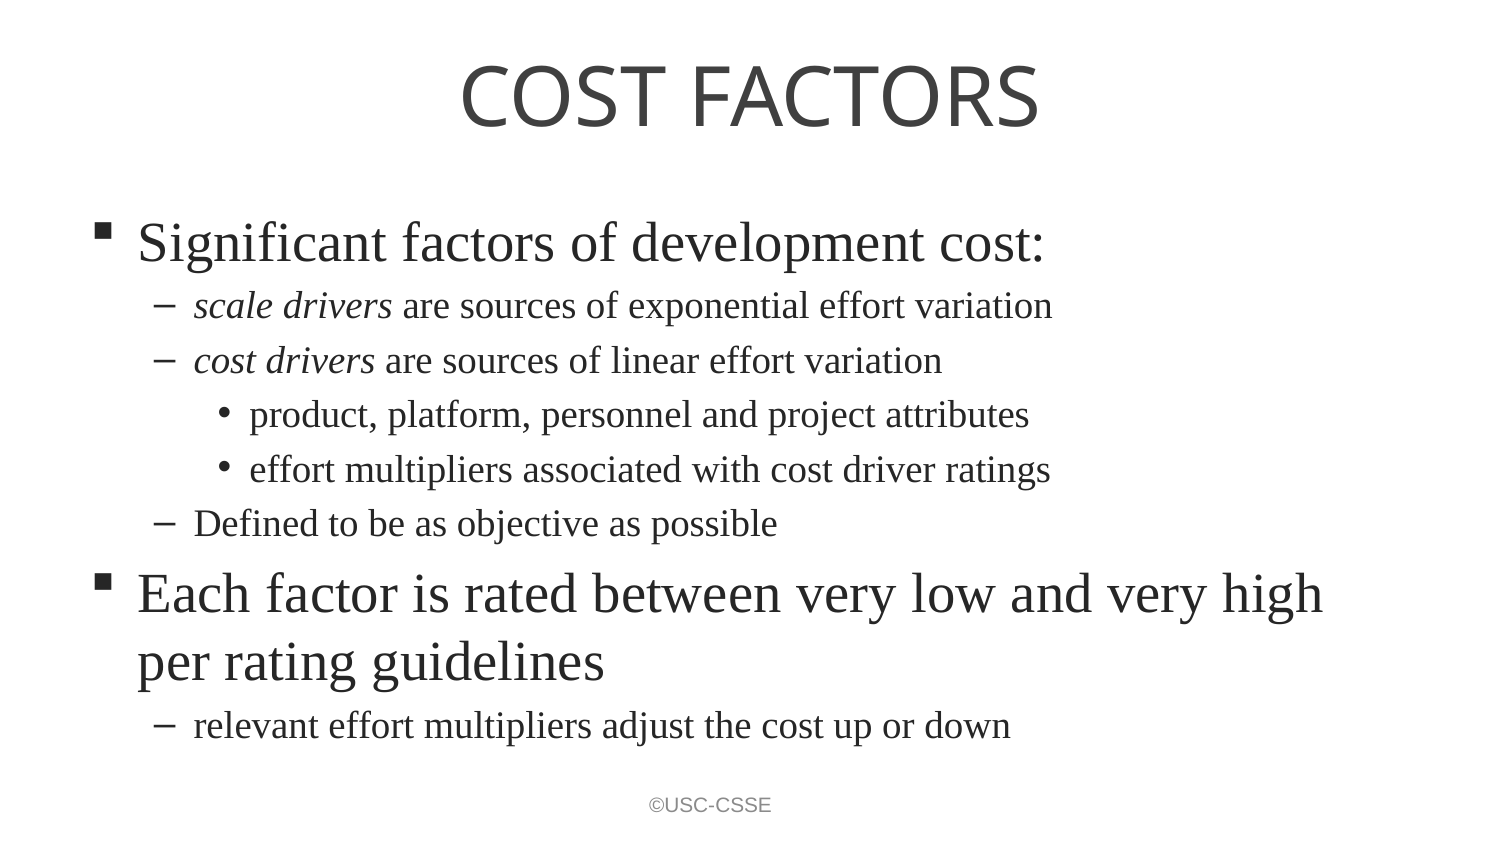

# Cost Factors
Significant factors of development cost:
scale drivers are sources of exponential effort variation
cost drivers are sources of linear effort variation
product, platform, personnel and project attributes
effort multipliers associated with cost driver ratings
Defined to be as objective as possible
Each factor is rated between very low and very high per rating guidelines
relevant effort multipliers adjust the cost up or down
©USC-CSSE